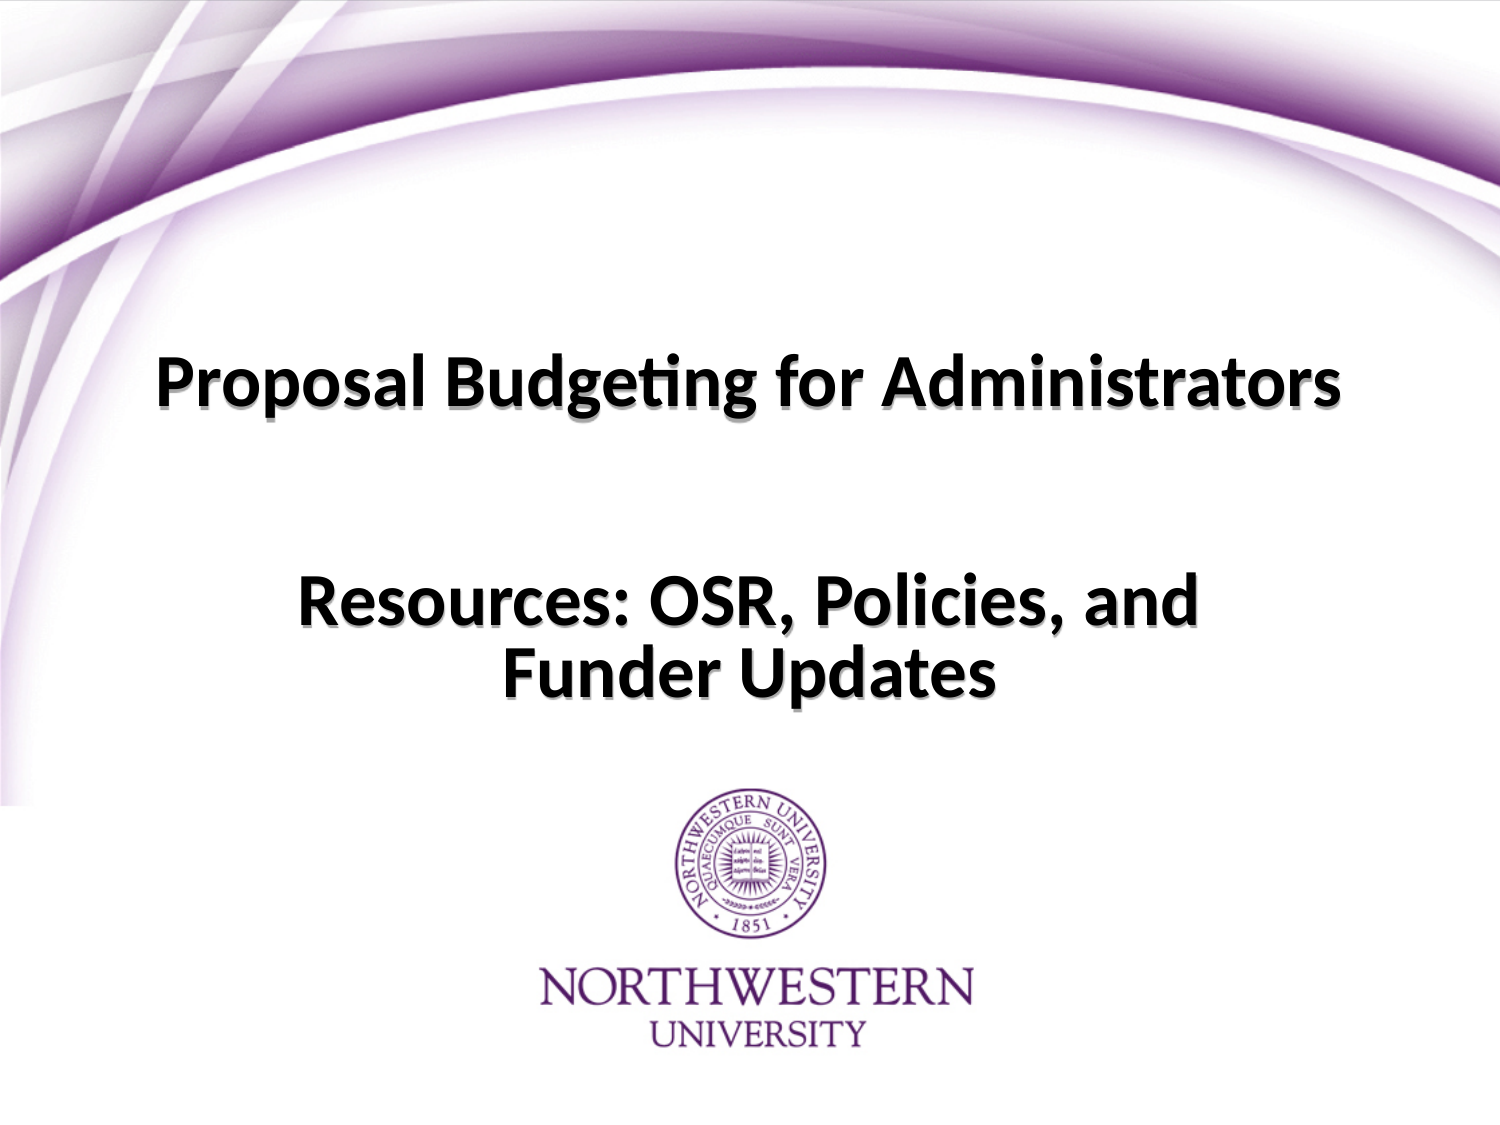

# Proposal Budgeting for Administrators
Resources: OSR, Policies, and Funder Updates